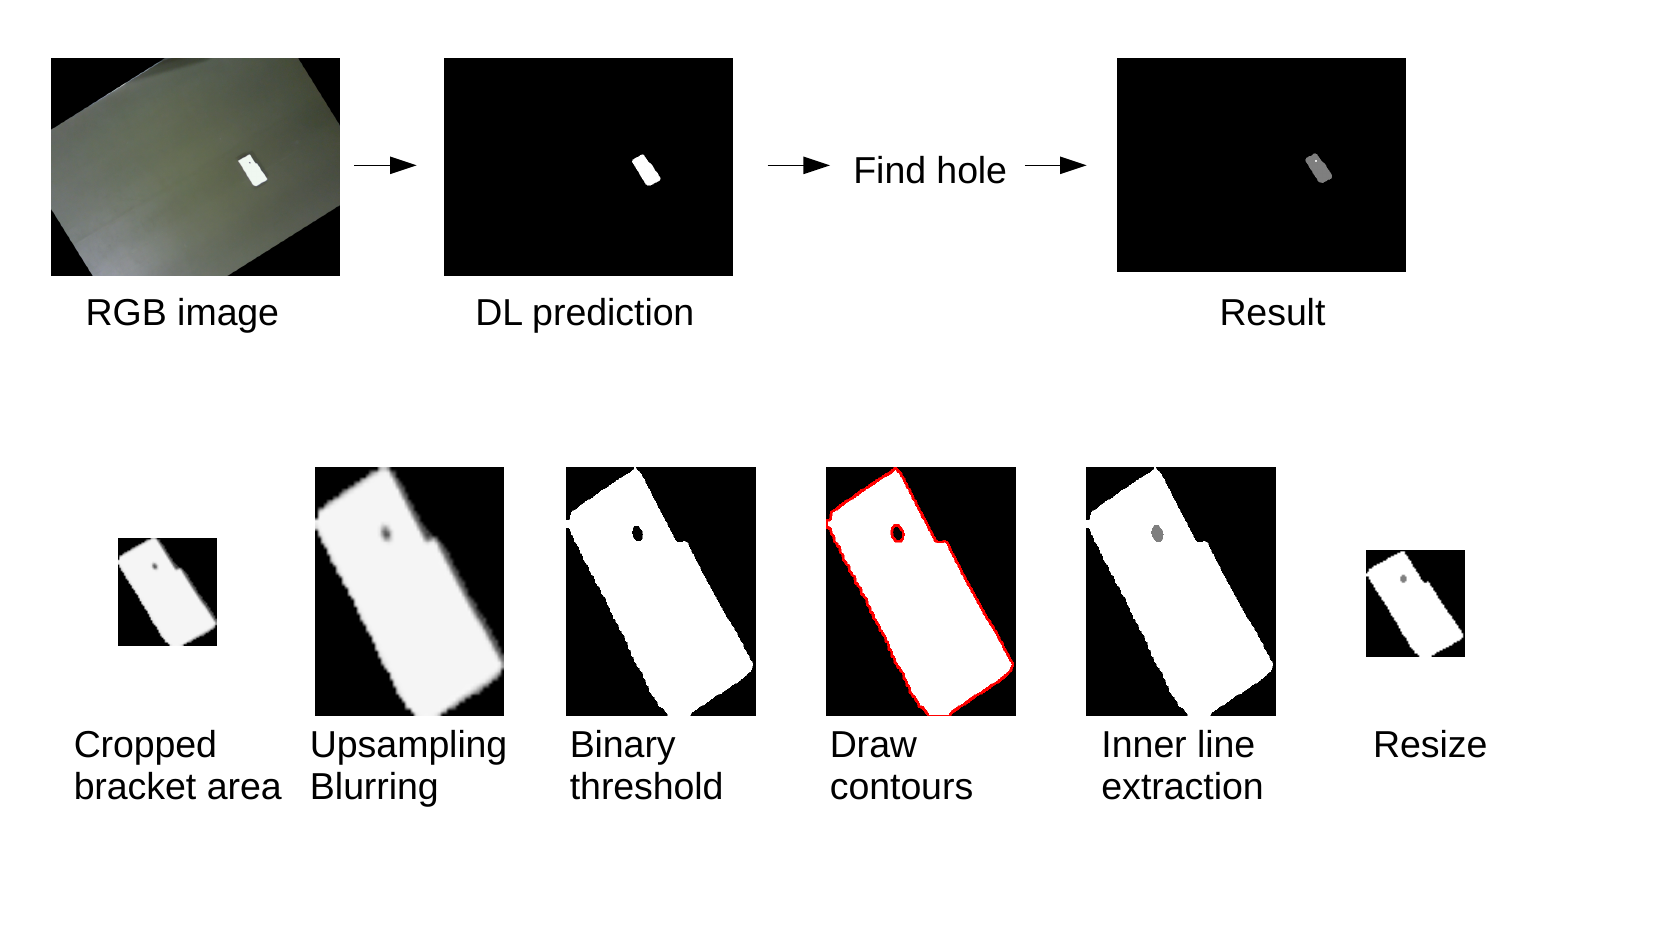

Find hole
RGB image
DL prediction
Result
Cropped bracket area
Upsampling
Blurring
Binary threshold
Draw
contours
Resize
Inner line extraction